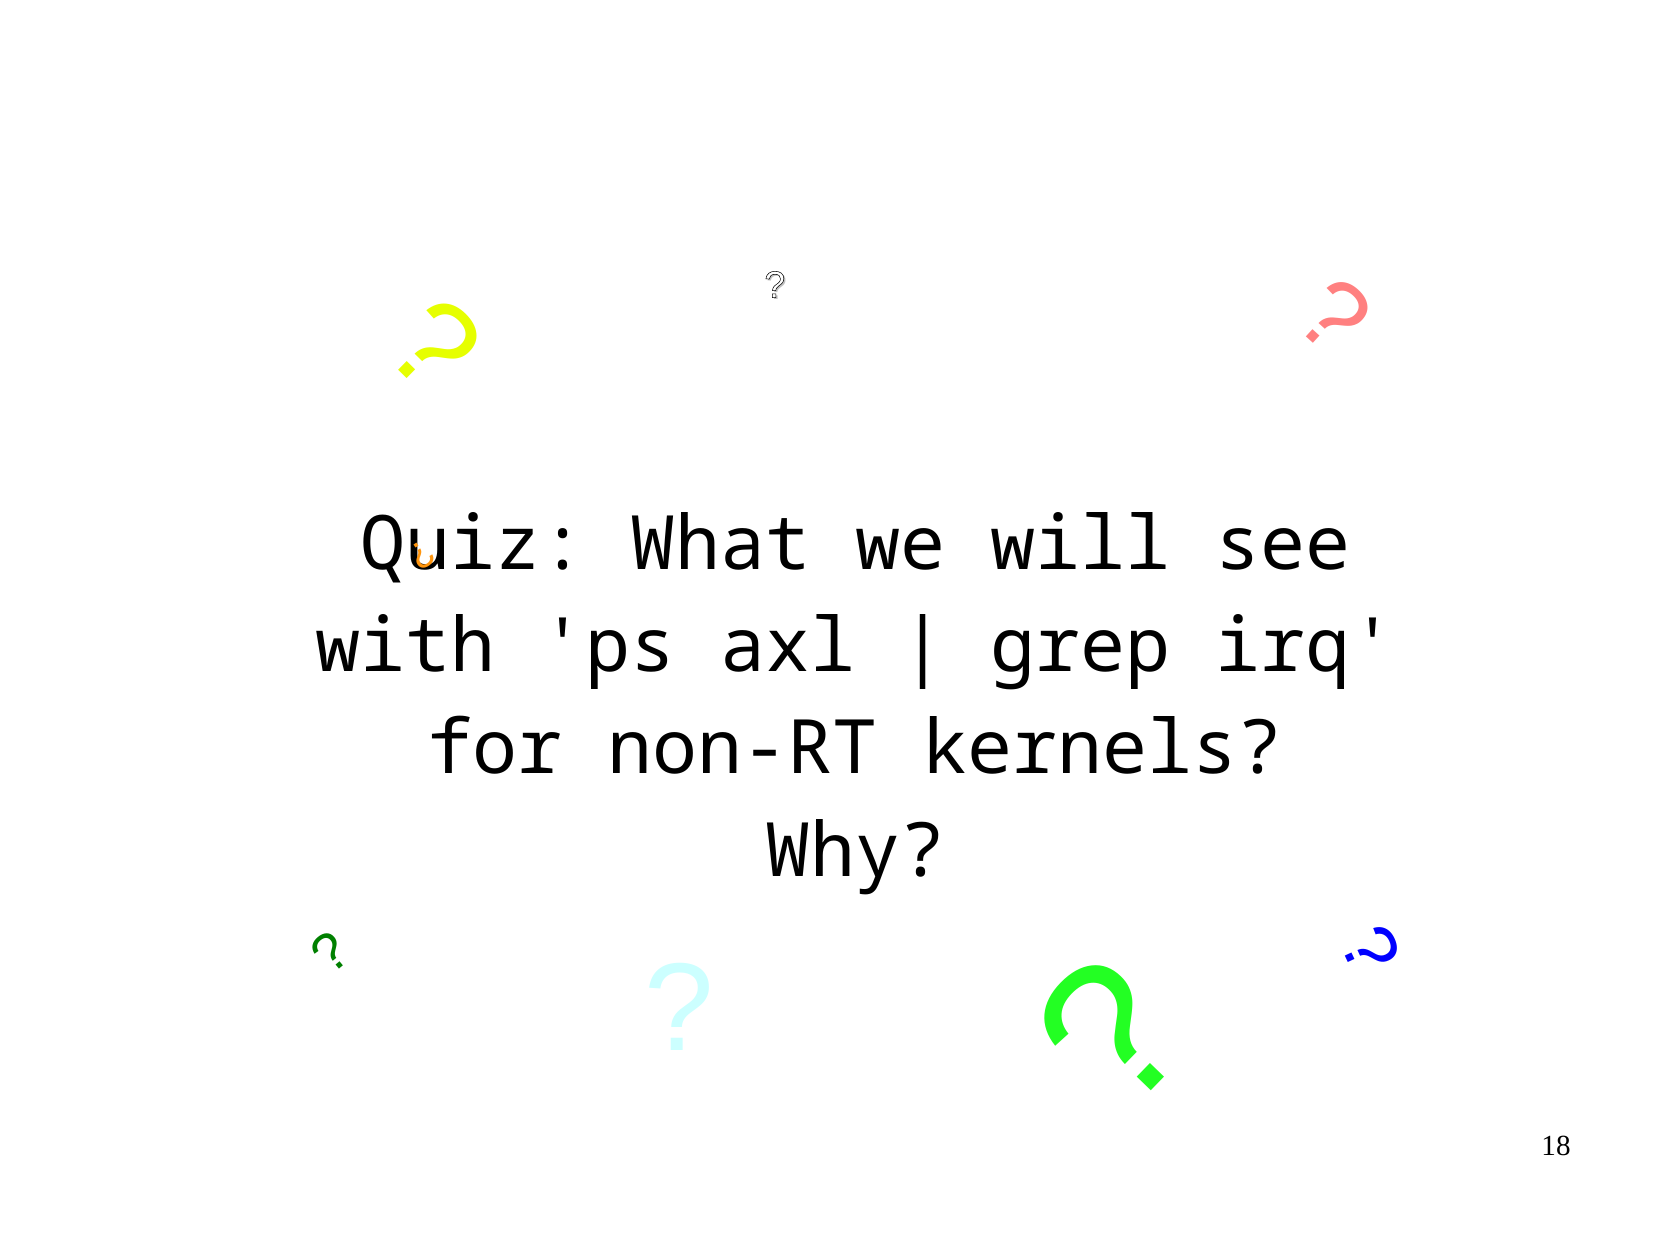

?
?
?
# Quiz: What we will see with 'ps axl | grep irq' for non-RT kernels?
Why?
?
?
?
?
?
18